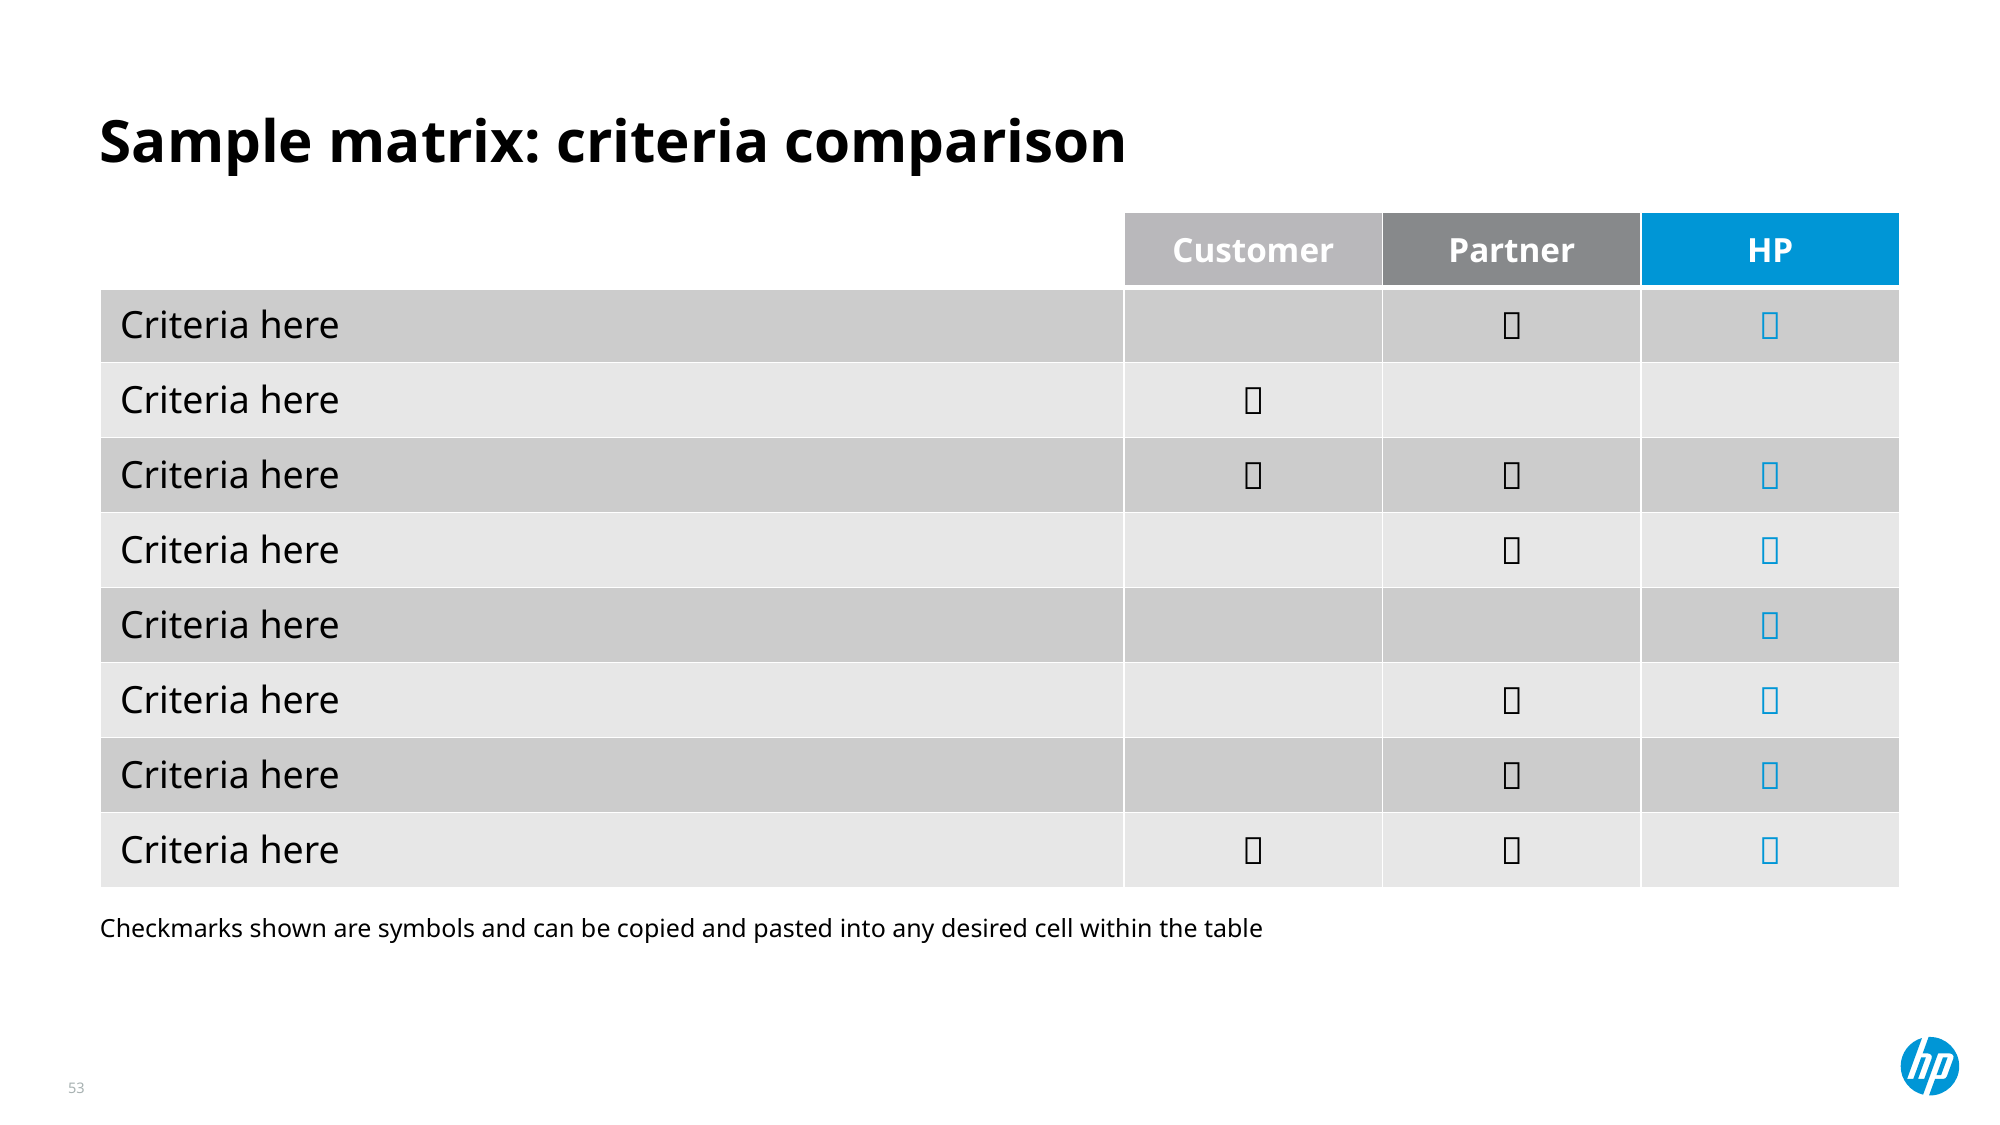

# Sample matrix: criteria comparison
| | Customer | Partner | HP |
| --- | --- | --- | --- |
| Criteria here | |  |  |
| Criteria here |  | | |
| Criteria here |  |  |  |
| Criteria here | |  |  |
| Criteria here | | |  |
| Criteria here | |  |  |
| Criteria here | |  |  |
| Criteria here |  |  |  |
Checkmarks shown are symbols and can be copied and pasted into any desired cell within the table